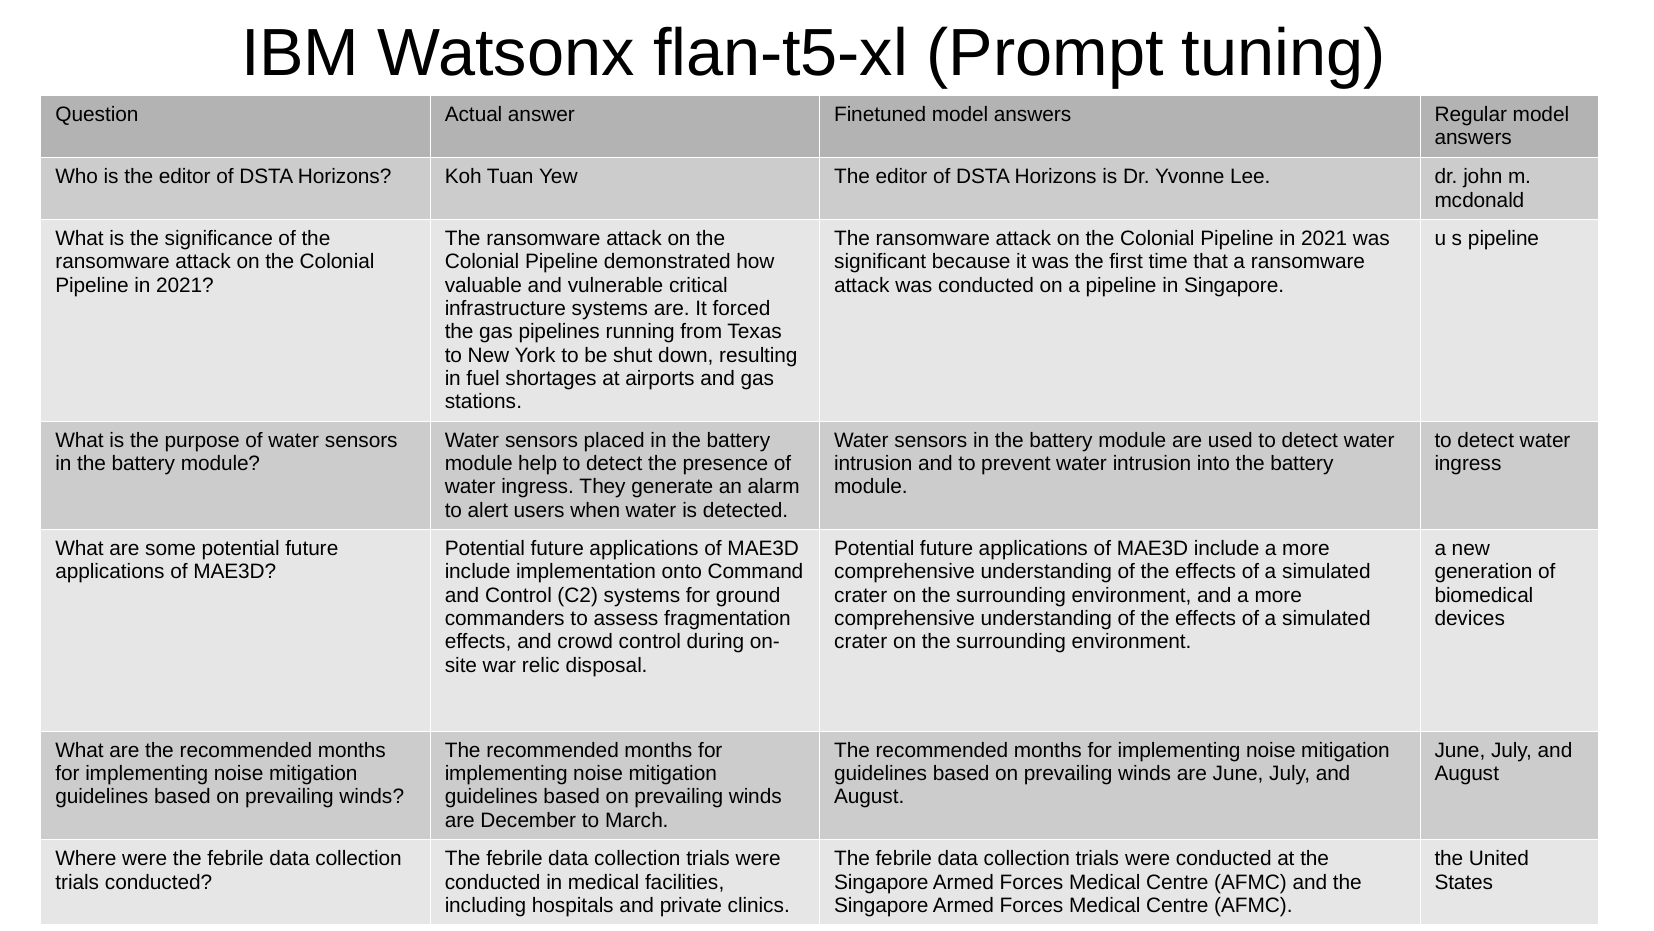

# IBM Watsonx flan-t5-xl (Prompt tuning)
| Question | Actual answer | Finetuned model answers | Regular model answers |
| --- | --- | --- | --- |
| Who is the editor of DSTA Horizons? | Koh Tuan Yew | The editor of DSTA Horizons is Dr. Yvonne Lee. | dr. john m. mcdonald |
| What is the significance of the ransomware attack on the Colonial Pipeline in 2021? | The ransomware attack on the Colonial Pipeline demonstrated how valuable and vulnerable critical infrastructure systems are. It forced the gas pipelines running from Texas to New York to be shut down, resulting in fuel shortages at airports and gas stations. | The ransomware attack on the Colonial Pipeline in 2021 was significant because it was the first time that a ransomware attack was conducted on a pipeline in Singapore. | u s pipeline |
| What is the purpose of water sensors in the battery module? | Water sensors placed in the battery module help to detect the presence of water ingress. They generate an alarm to alert users when water is detected. | Water sensors in the battery module are used to detect water intrusion and to prevent water intrusion into the battery module. | to detect water ingress |
| What are some potential future applications of MAE3D? | Potential future applications of MAE3D include implementation onto Command and Control (C2) systems for ground commanders to assess fragmentation effects, and crowd control during on-site war relic disposal. | Potential future applications of MAE3D include a more comprehensive understanding of the effects of a simulated crater on the surrounding environment, and a more comprehensive understanding of the effects of a simulated crater on the surrounding environment. | a new generation of biomedical devices |
| What are the recommended months for implementing noise mitigation guidelines based on prevailing winds? | The recommended months for implementing noise mitigation guidelines based on prevailing winds are December to March. | The recommended months for implementing noise mitigation guidelines based on prevailing winds are June, July, and August. | June, July, and August |
| Where were the febrile data collection trials conducted? | The febrile data collection trials were conducted in medical facilities, including hospitals and private clinics. | The febrile data collection trials were conducted at the Singapore Armed Forces Medical Centre (AFMC) and the Singapore Armed Forces Medical Centre (AFMC). | the United States |